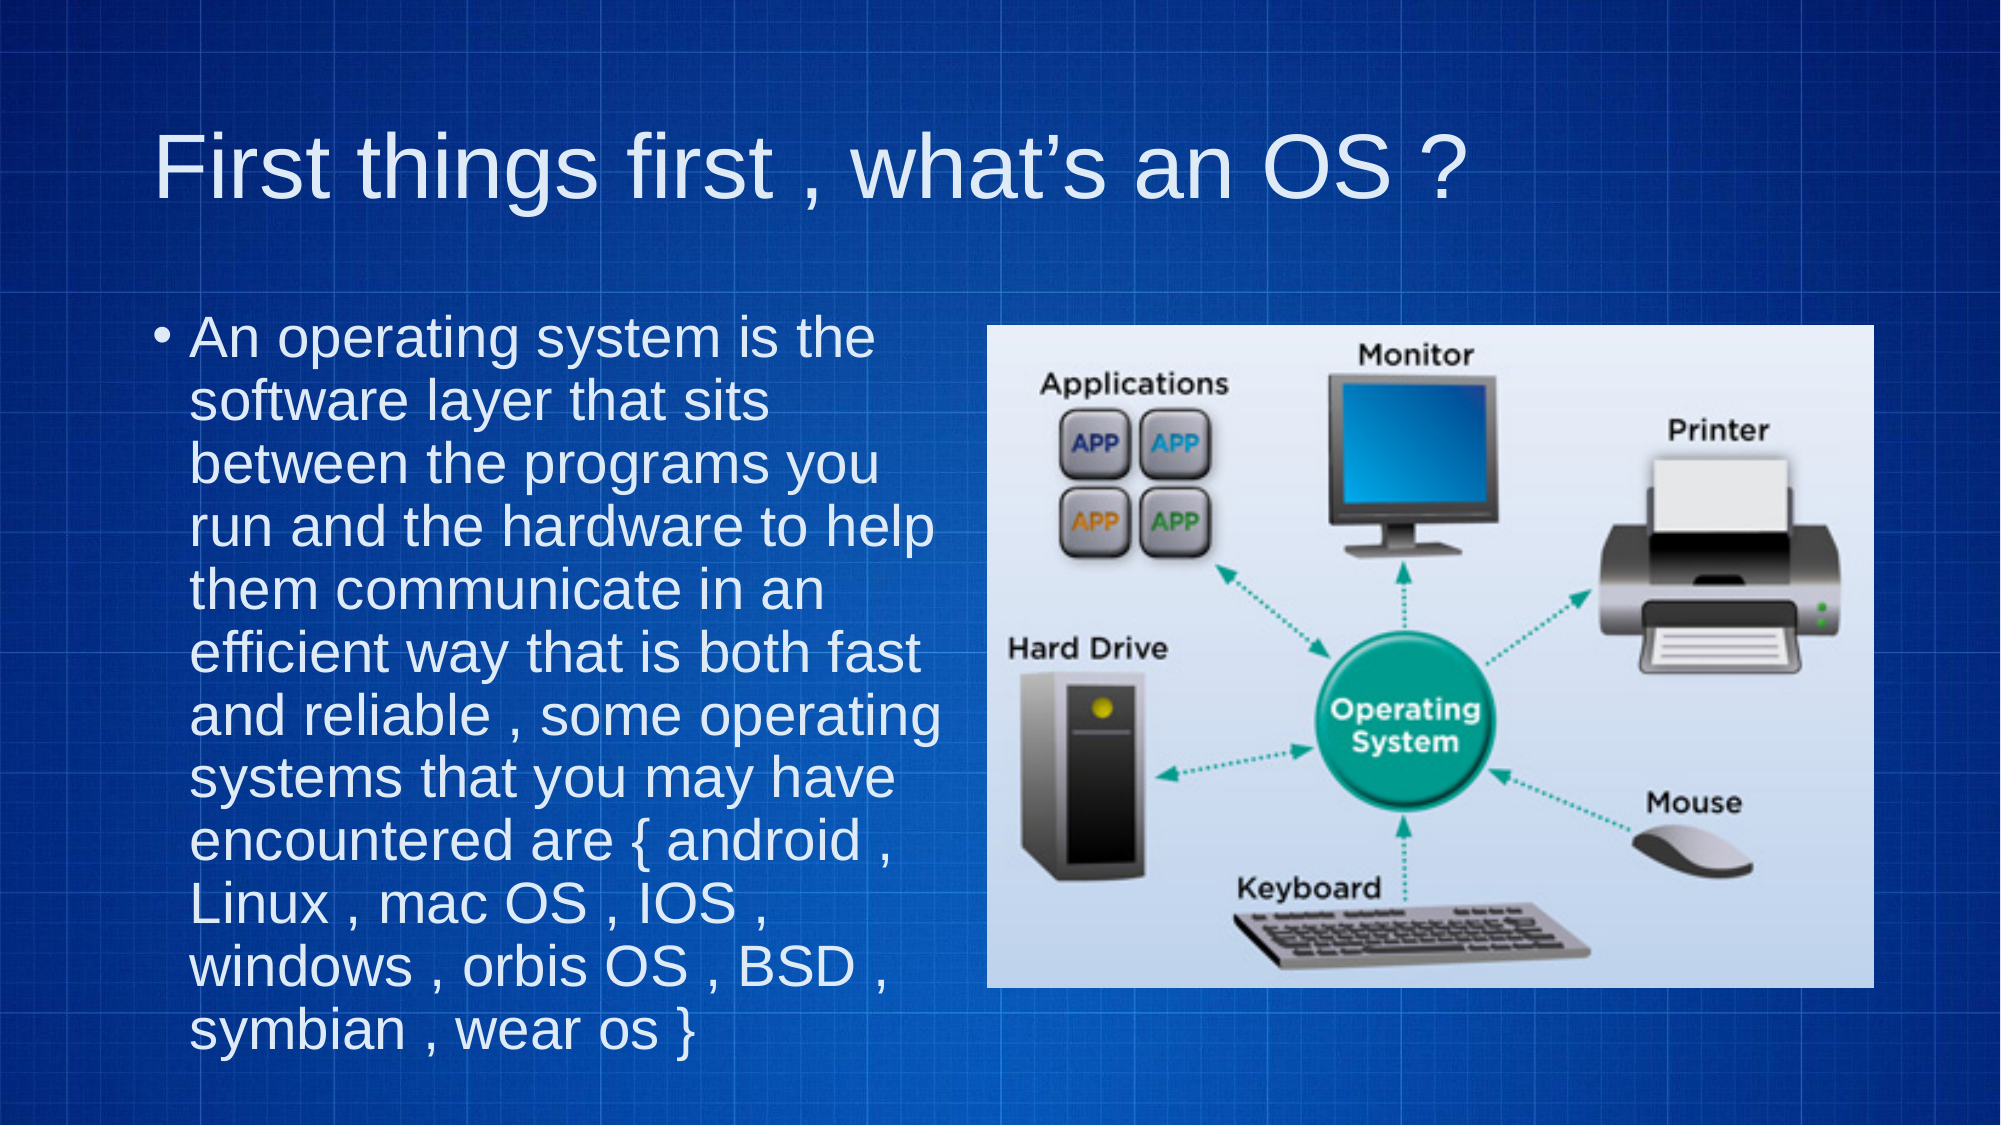

# First things first , what’s an OS ?
An operating system is the software layer that sits between the programs you run and the hardware to help them communicate in an efficient way that is both fast and reliable , some operating systems that you may have encountered are { android , Linux , mac OS , IOS , windows , orbis OS , BSD , symbian , wear os }